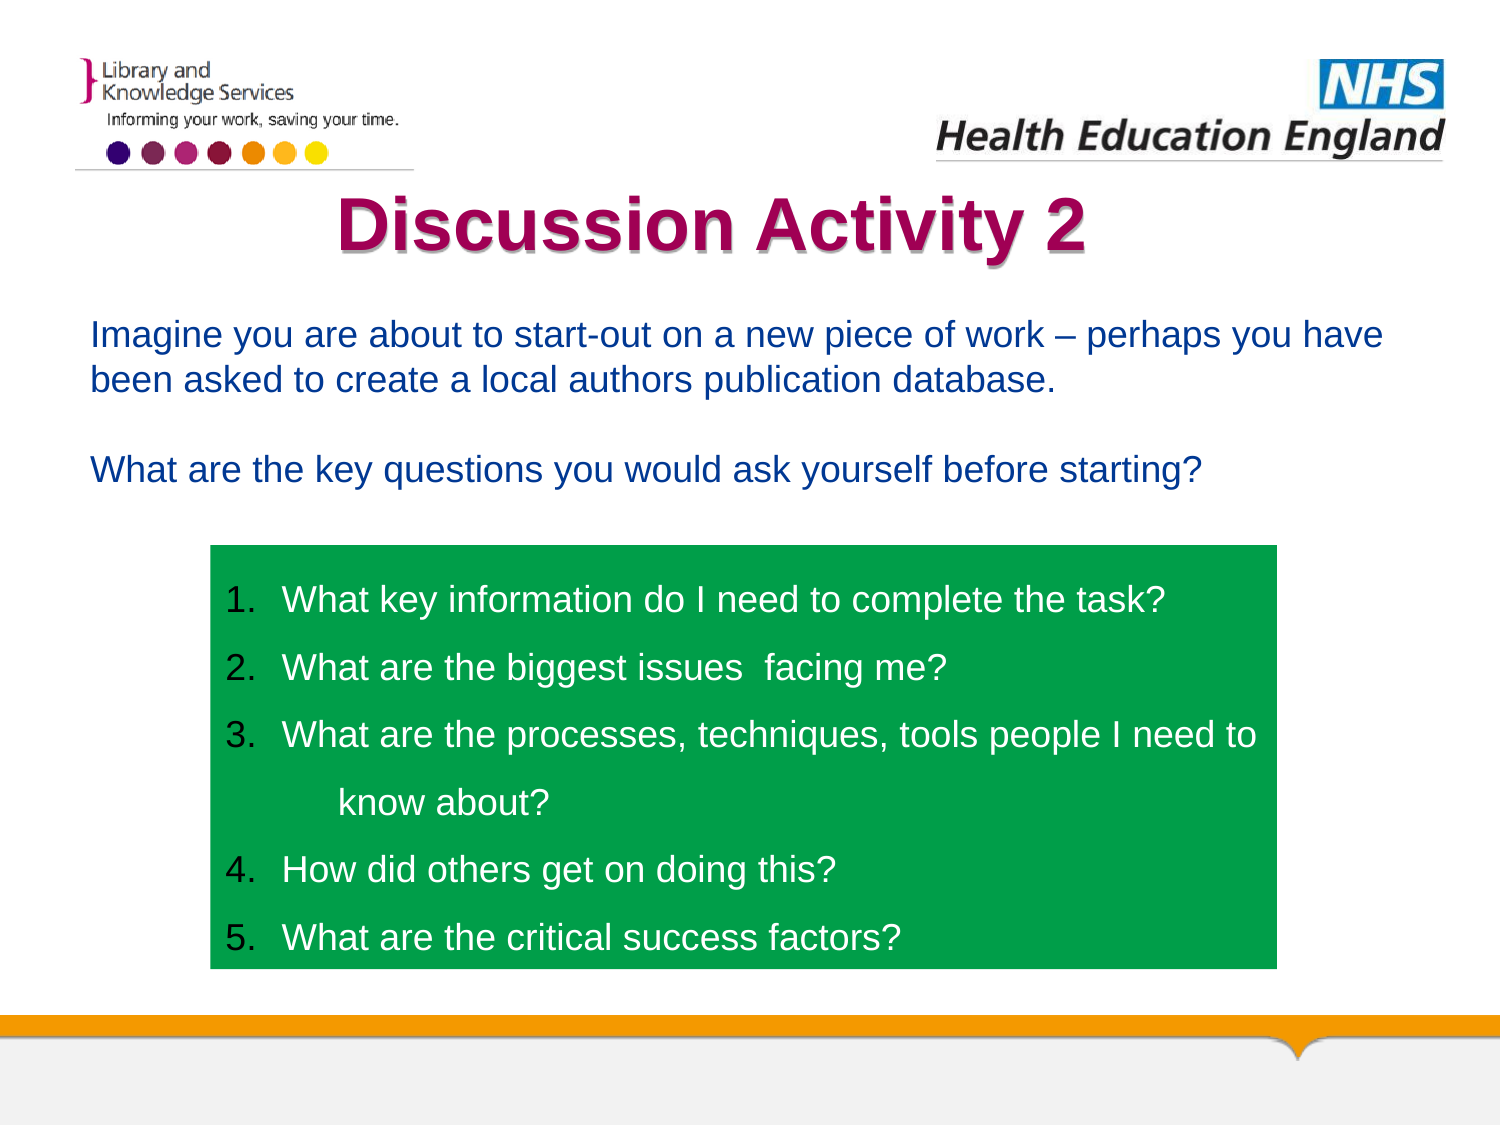

# Discussion Activity 2
Imagine you are about to start-out on a new piece of work – perhaps you have been asked to create a local authors publication database.
What are the key questions you would ask yourself before starting?
What key information do I need to complete the task?
What are the biggest issues facing me?
What are the processes, techniques, tools people I need to know about?
How did others get on doing this?
What are the critical success factors?